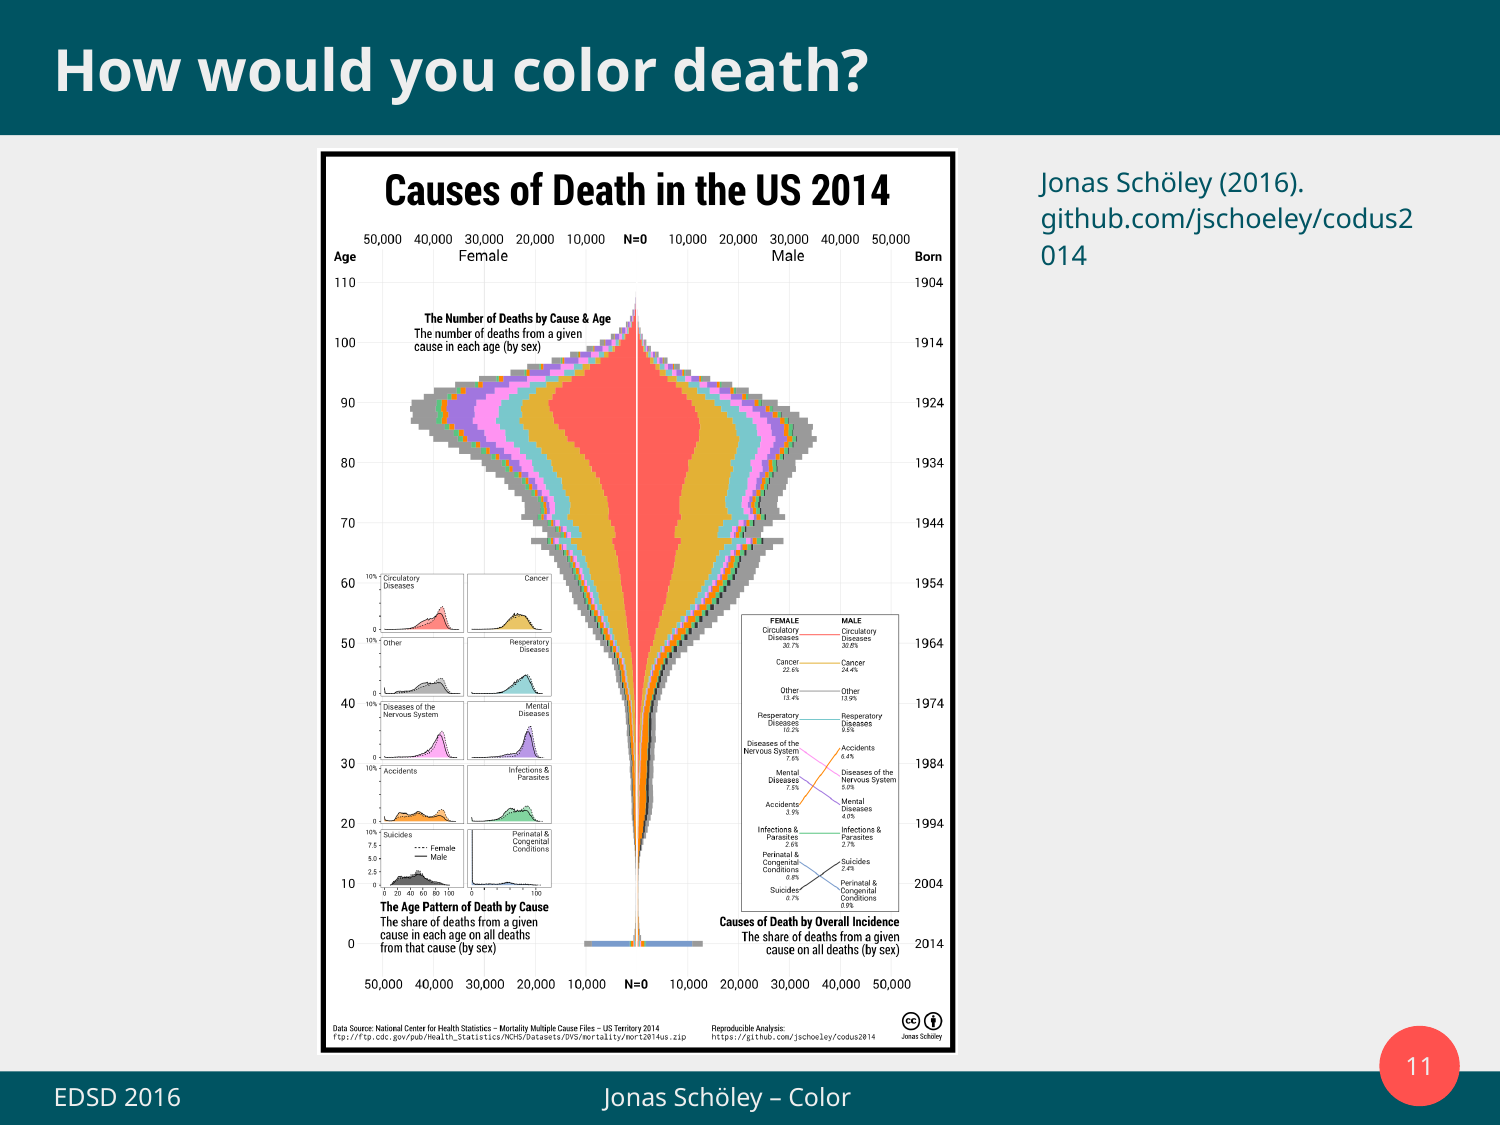

# How would you color death?
Jonas Schöley (2016). github.com/jschoeley/codus2014
11
EDSD 2016
Jonas Schöley – Color